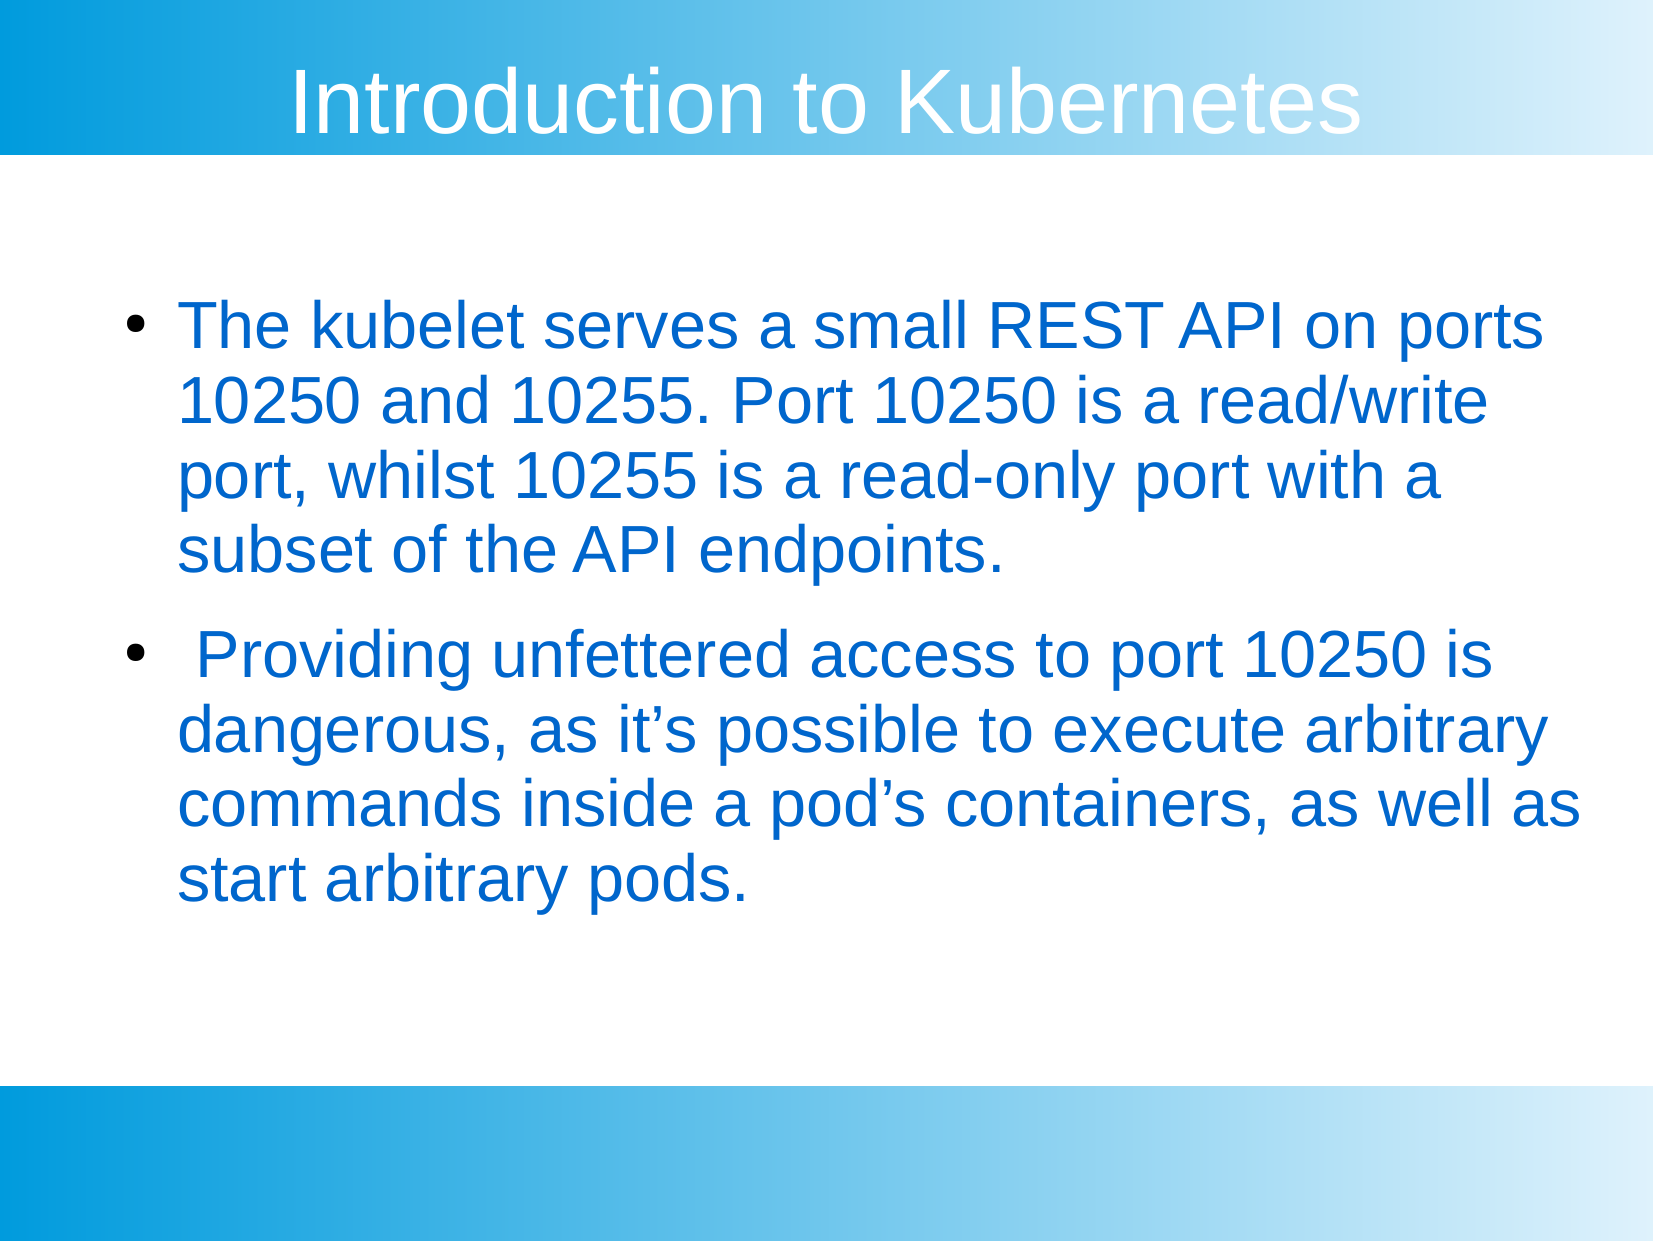

# Introduction to Kubernetes
The kubelet serves a small REST API on ports 10250 and 10255. Port 10250 is a read/write port, whilst 10255 is a read-only port with a subset of the API endpoints.
 Providing unfettered access to port 10250 is dangerous, as it’s possible to execute arbitrary commands inside a pod’s containers, as well as start arbitrary pods.